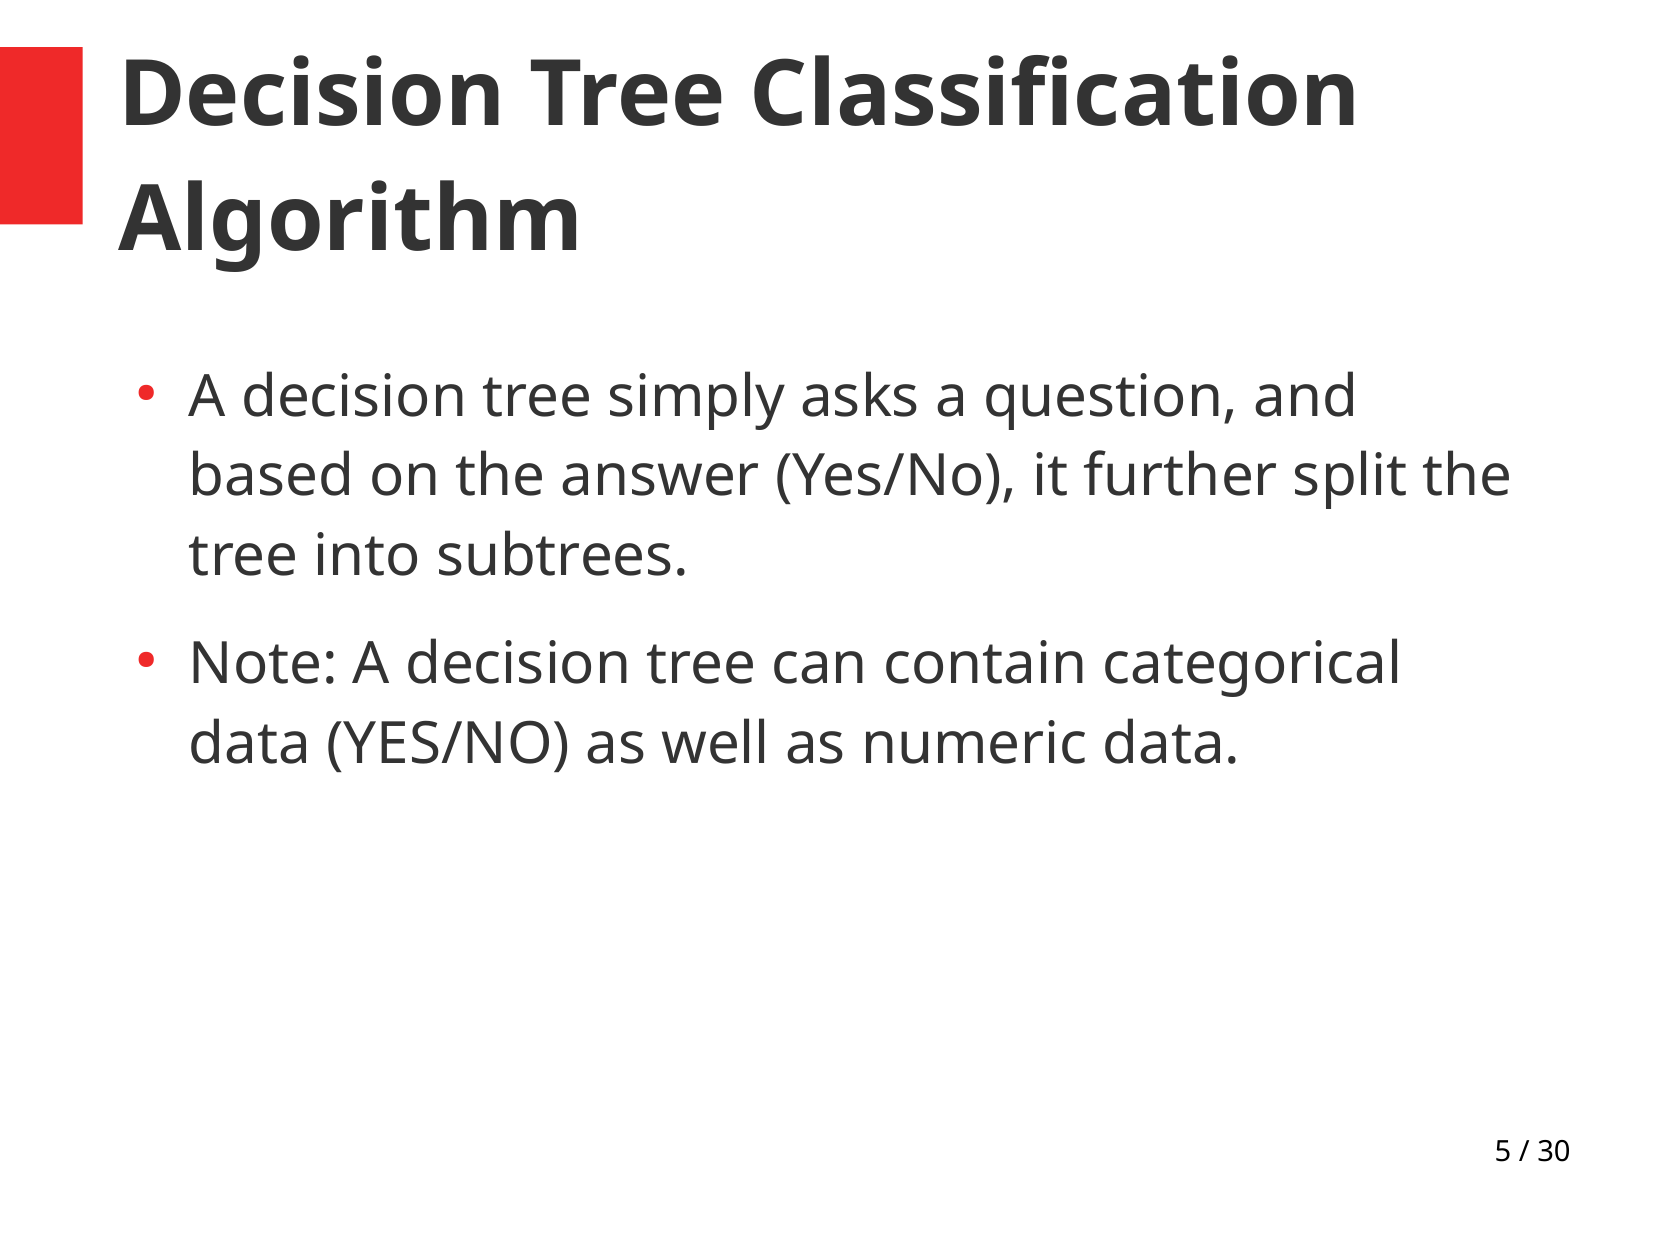

# Decision Tree Classification Algorithm
A decision tree simply asks a question, and based on the answer (Yes/No), it further split the tree into subtrees.
Note: A decision tree can contain categorical data (YES/NO) as well as numeric data.
5